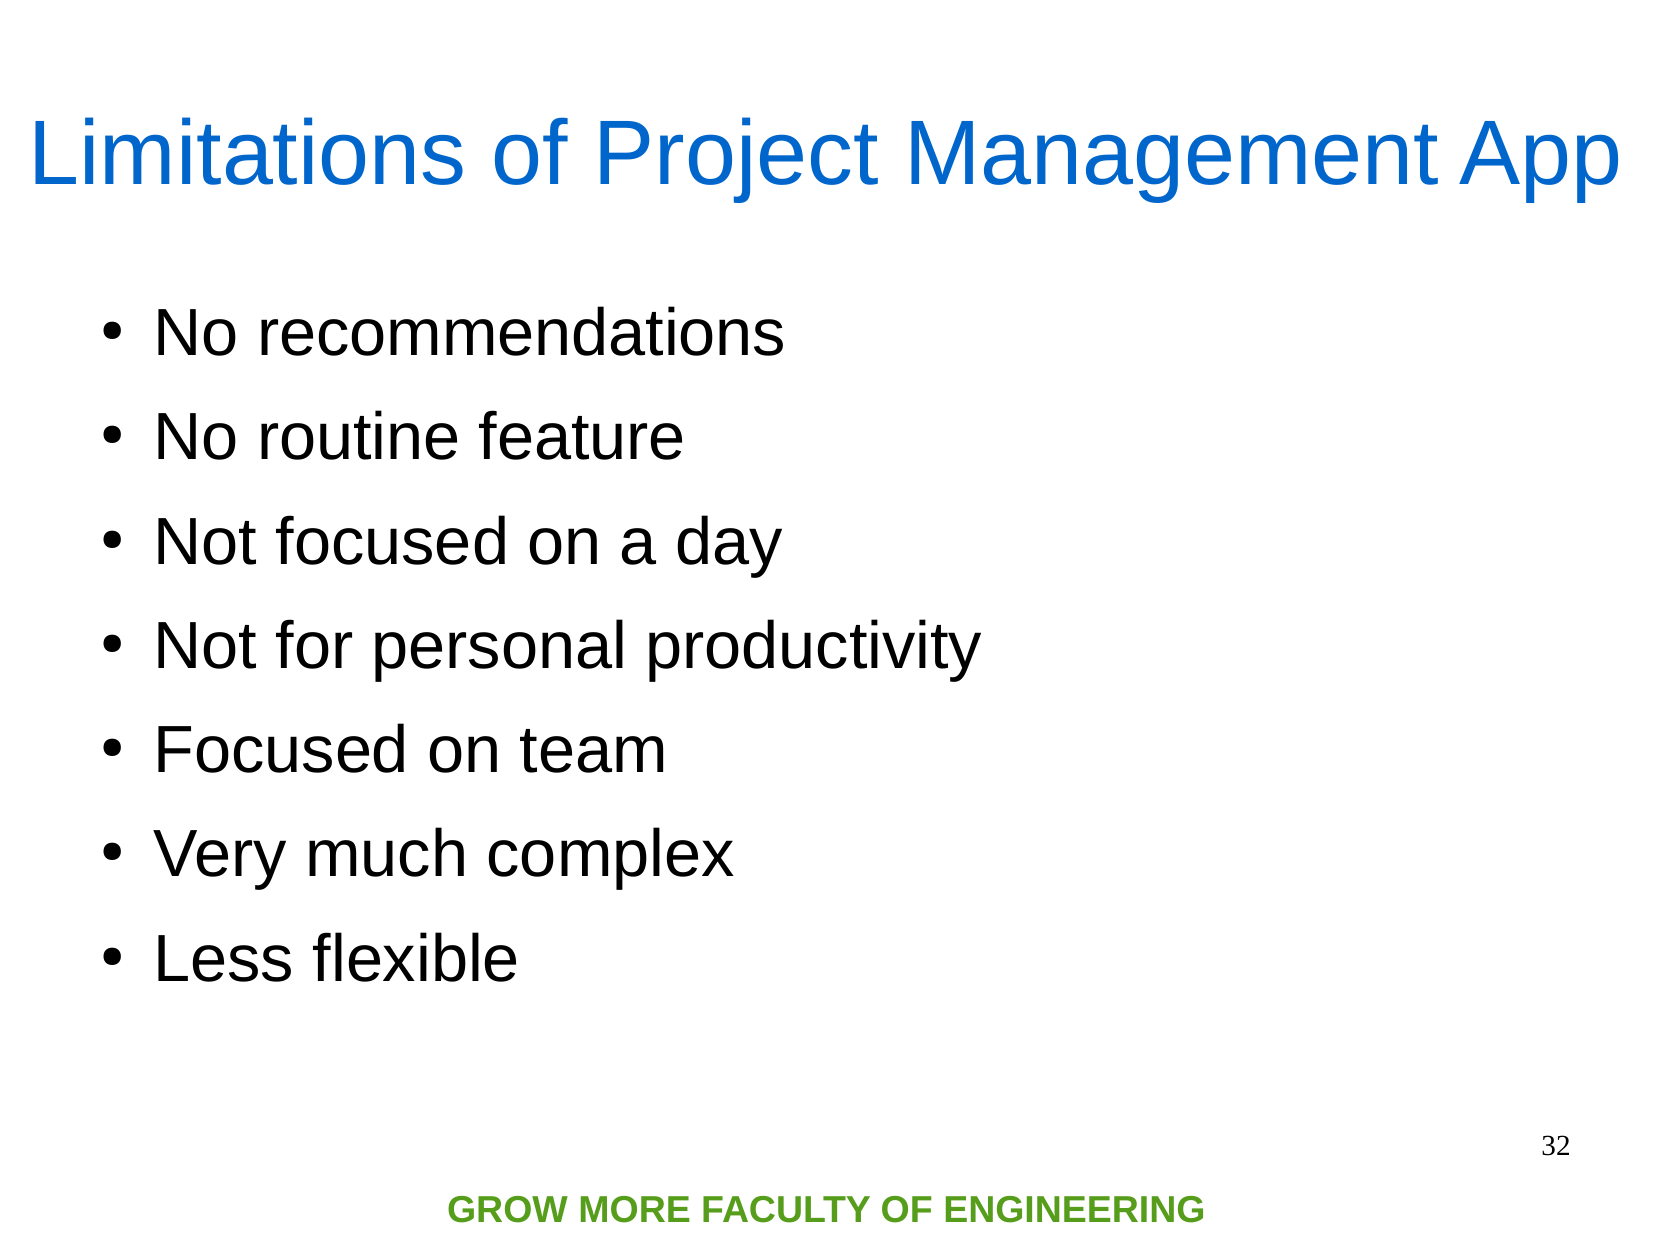

# Limitations of Project Management App
No recommendations
No routine feature
Not focused on a day
Not for personal productivity
Focused on team
Very much complex
Less flexible
32